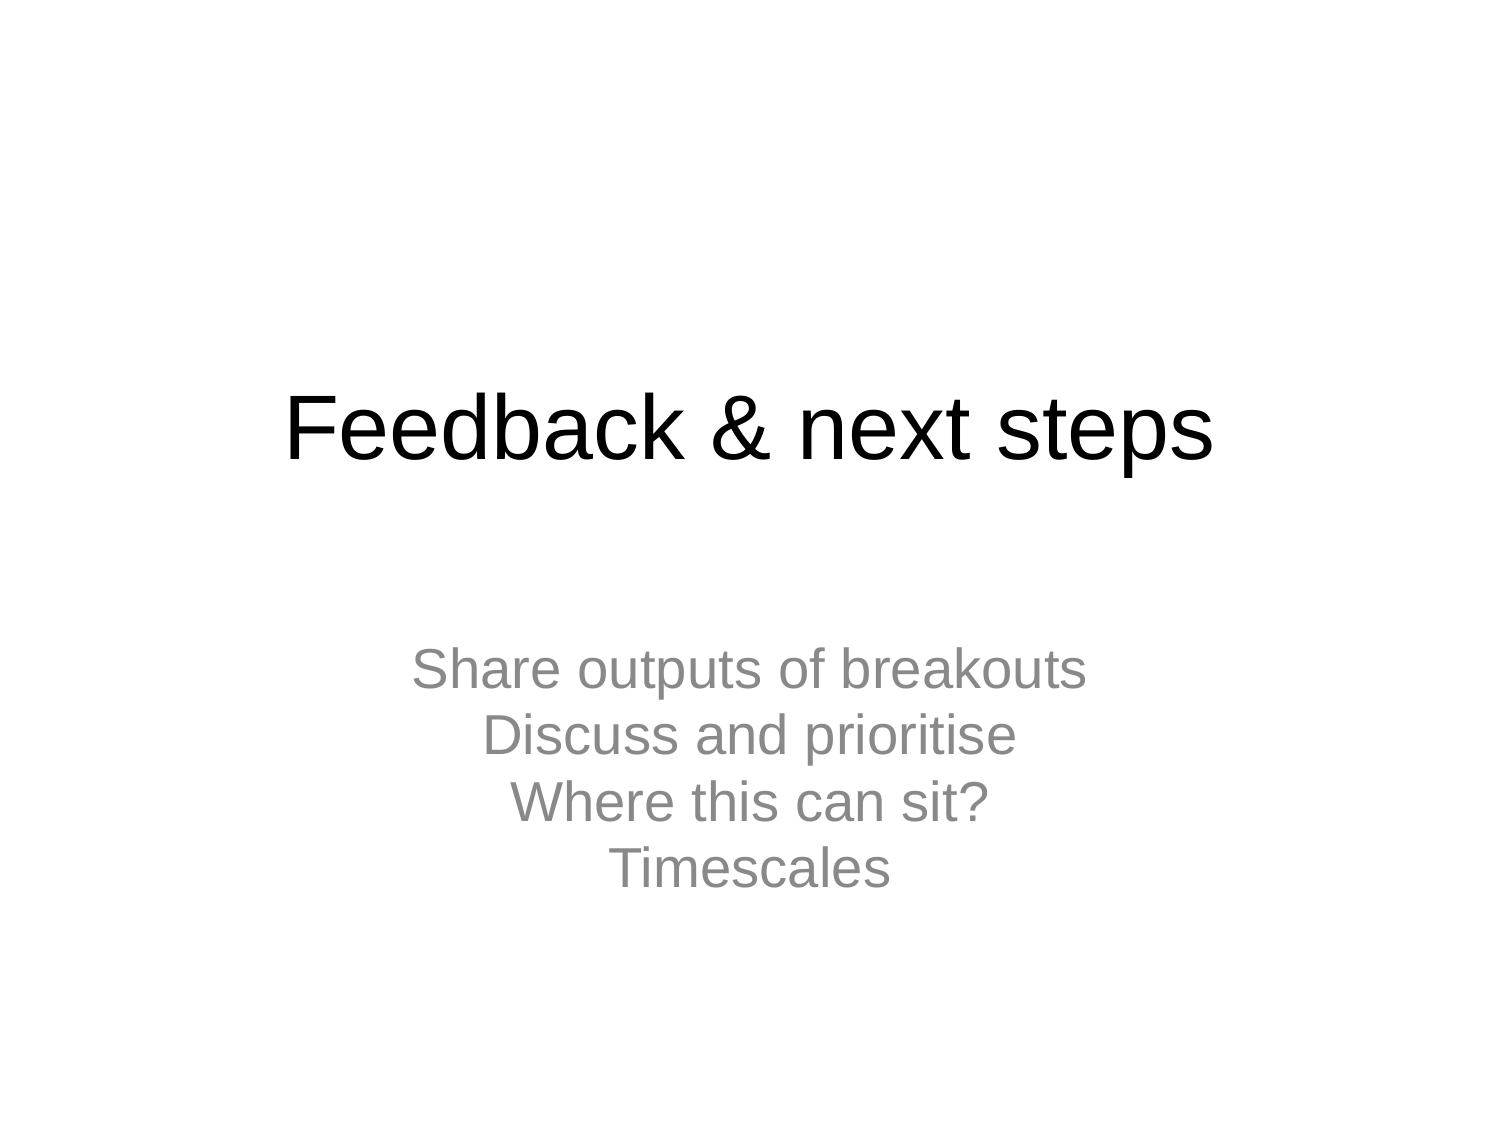

# Feedback & next steps
Share outputs of breakouts
Discuss and prioritise
Where this can sit?
Timescales